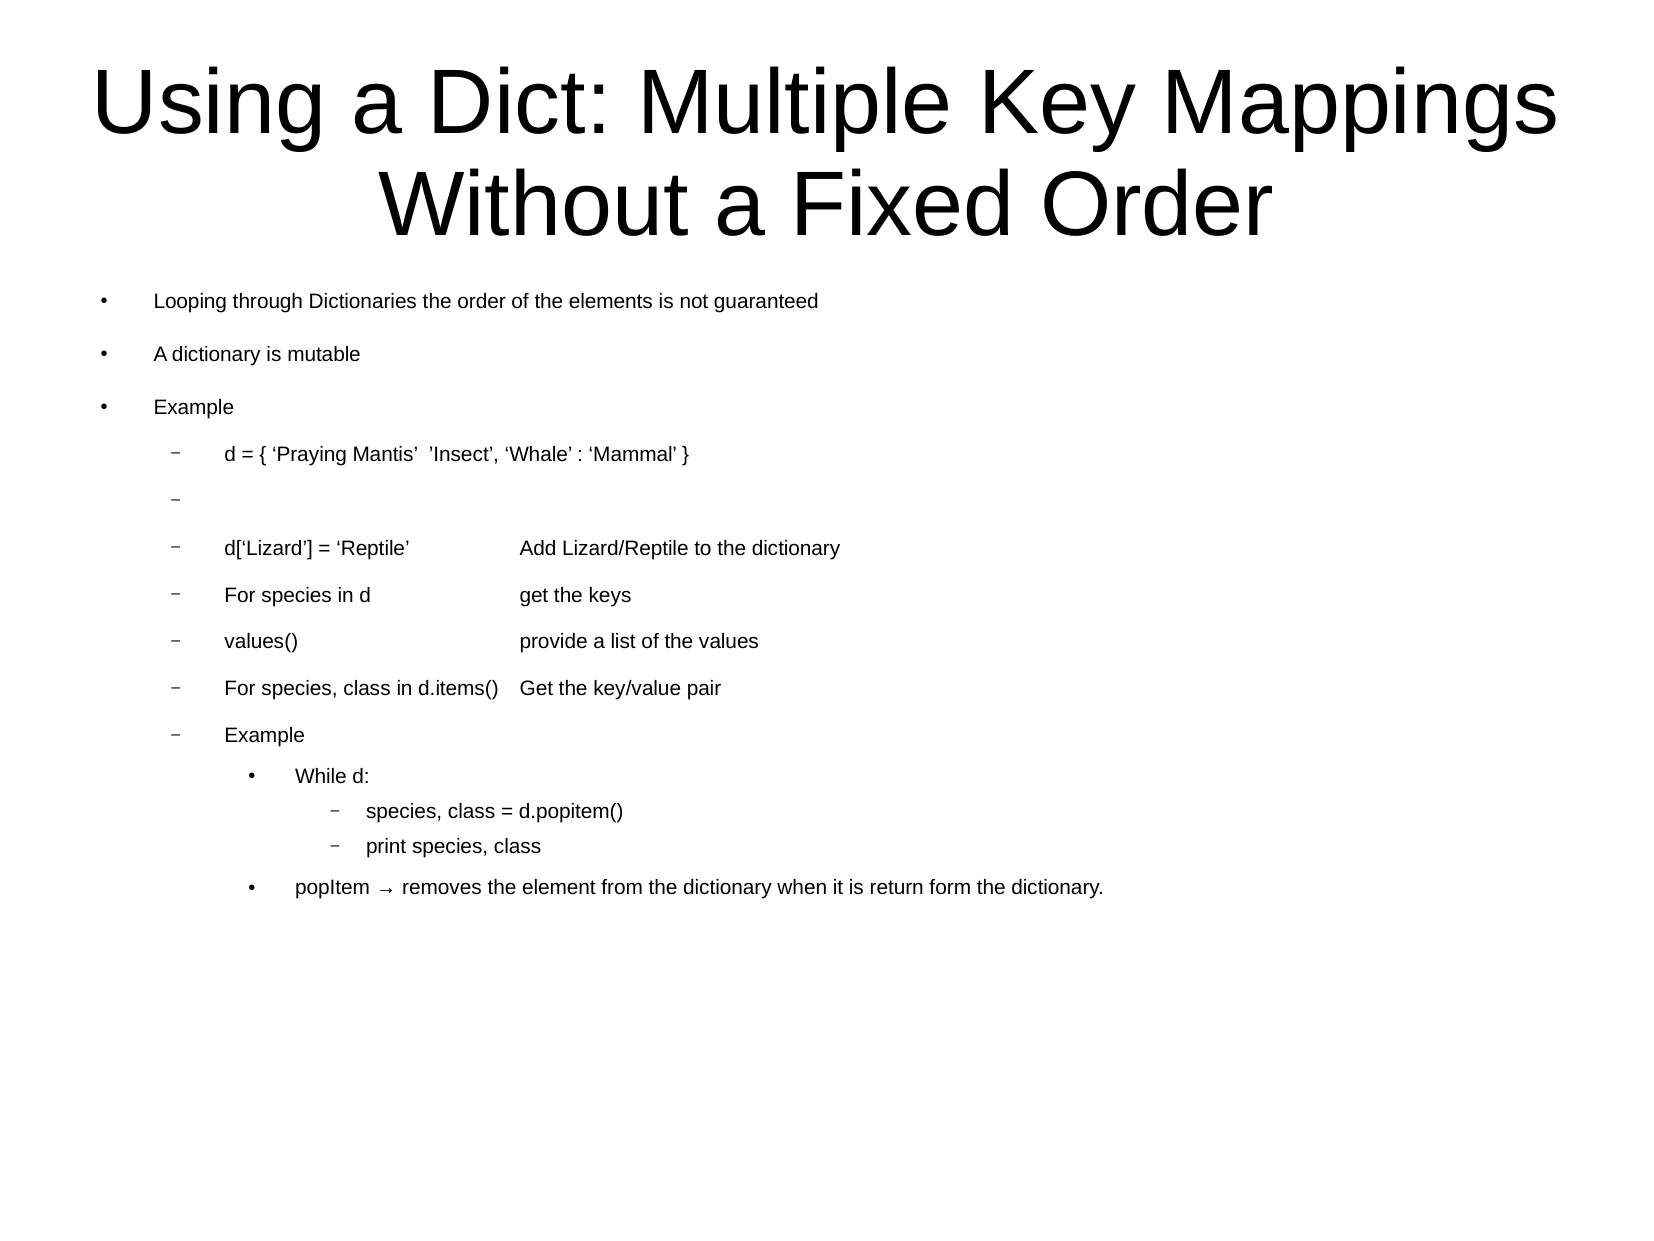

# Using a Dict: Multiple Key Mappings Without a Fixed Order
Looping through Dictionaries the order of the elements is not guaranteed
A dictionary is mutable
Example
d = { ‘Praying Mantis’ ’Insect’, ‘Whale’ : ‘Mammal’ }
d[‘Lizard’] = ‘Reptile’		Add Lizard/Reptile to the dictionary
For species in d			get the keys
values()			provide a list of the values
For species, class in d.items()	Get the key/value pair
Example
While d:
species, class = d.popitem()
print species, class
popItem → removes the element from the dictionary when it is return form the dictionary.